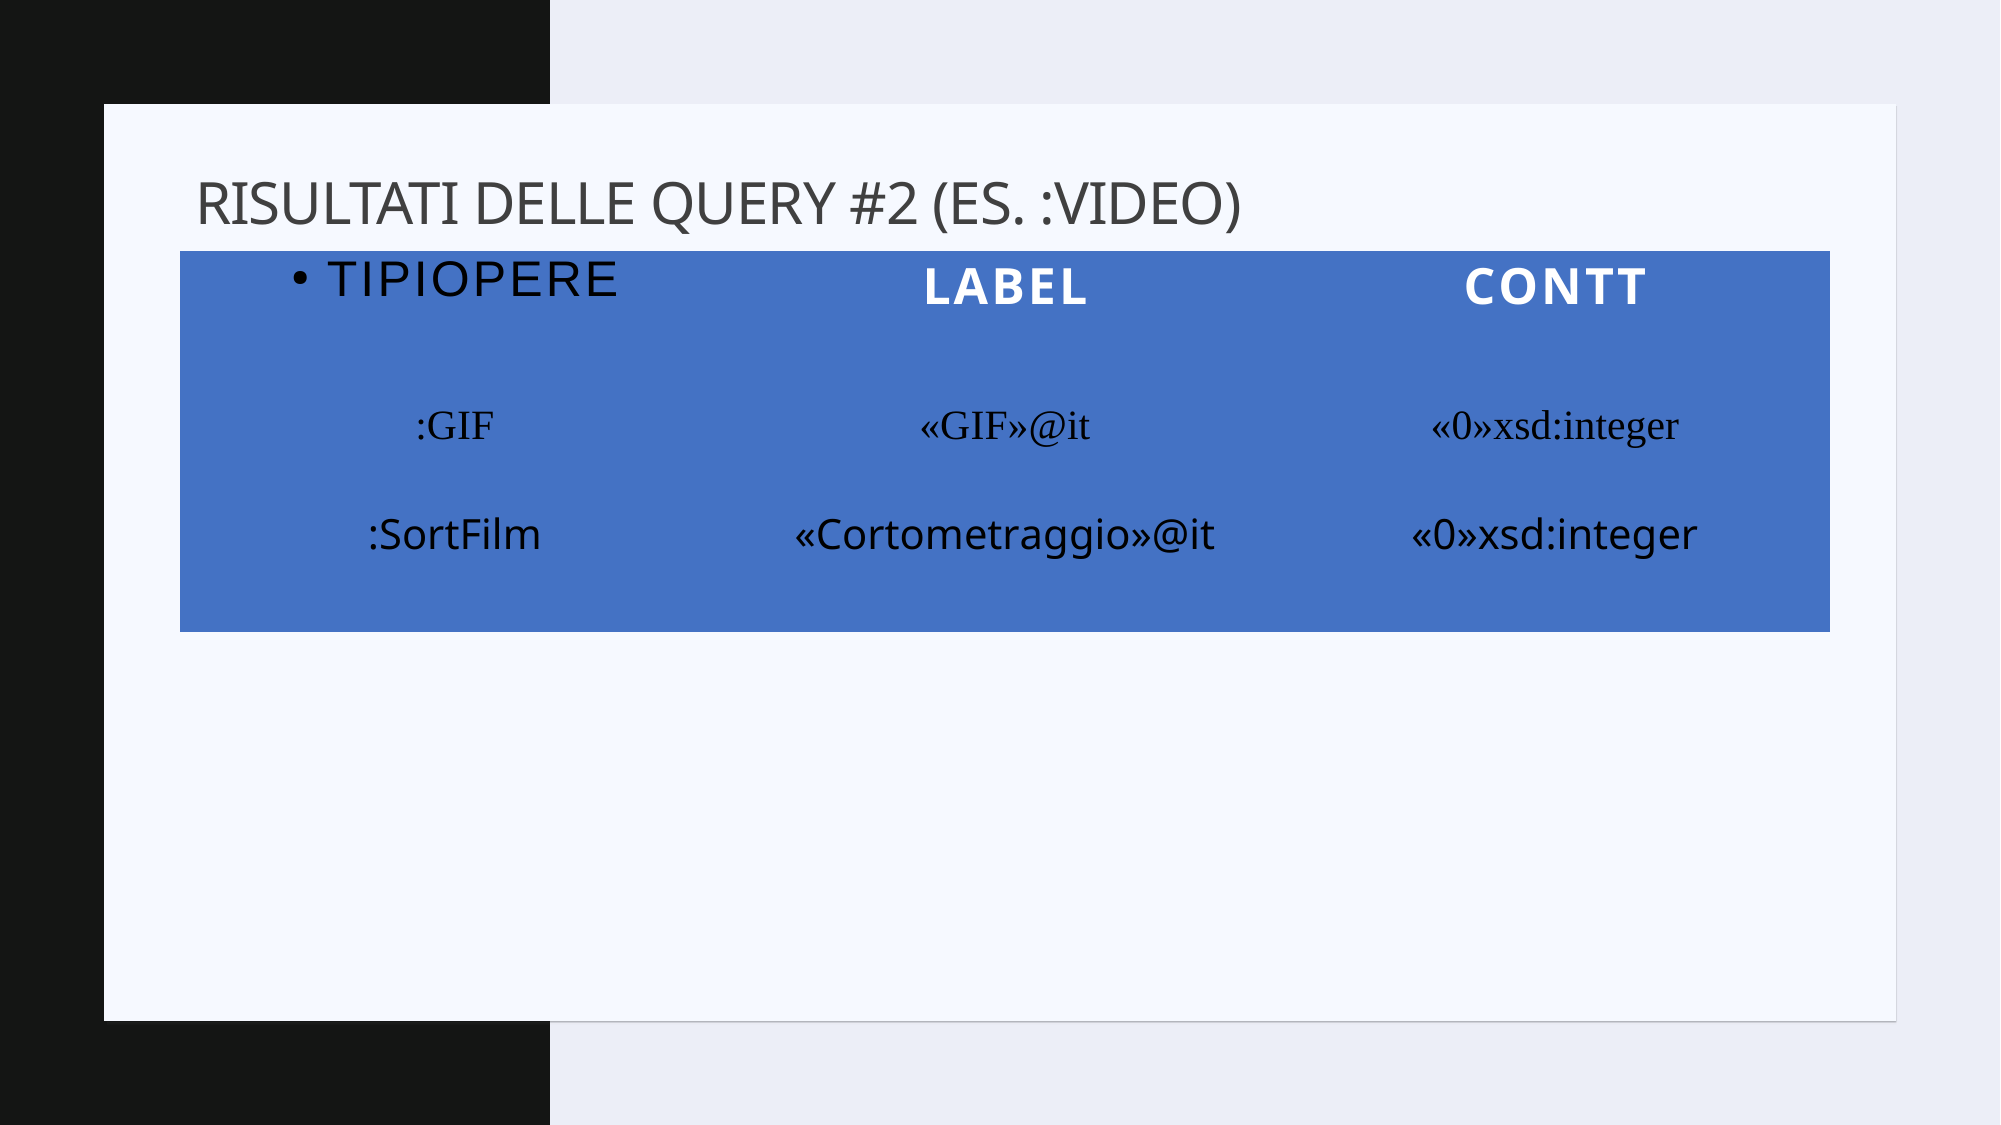

# Risultati delle query #2 (es. :video)
| Tipiopere | label | contt |
| --- | --- | --- |
| :GIF | «GIF»@it | «0»xsd:integer |
| :SortFilm | «Cortometraggio»@it | «0»xsd:integer |